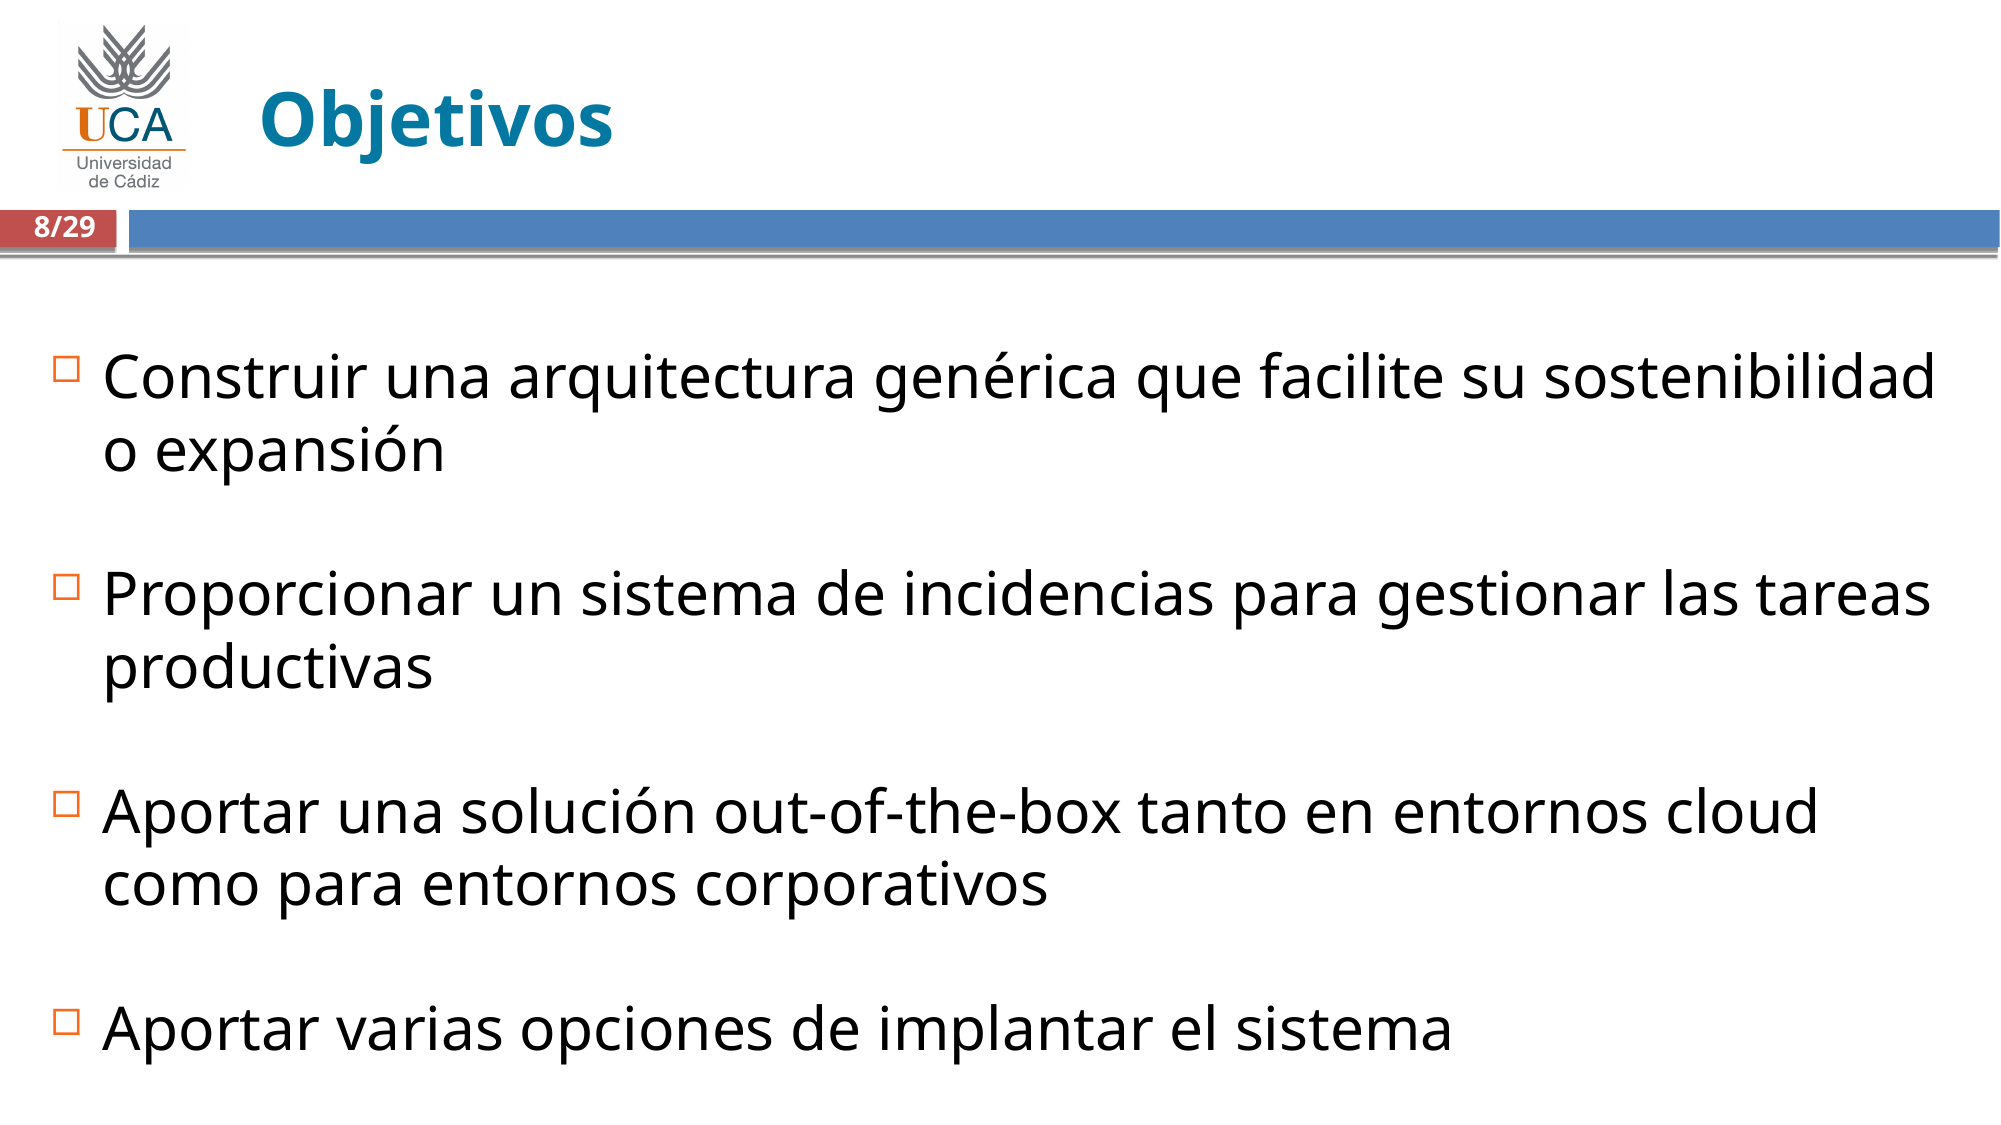

Objetivos
Construir una arquitectura genérica que facilite su sostenibilidad o expansión
Proporcionar un sistema de incidencias para gestionar las tareas productivas
Aportar una solución out-of-the-box tanto en entornos cloud como para entornos corporativos
Aportar varias opciones de implantar el sistema